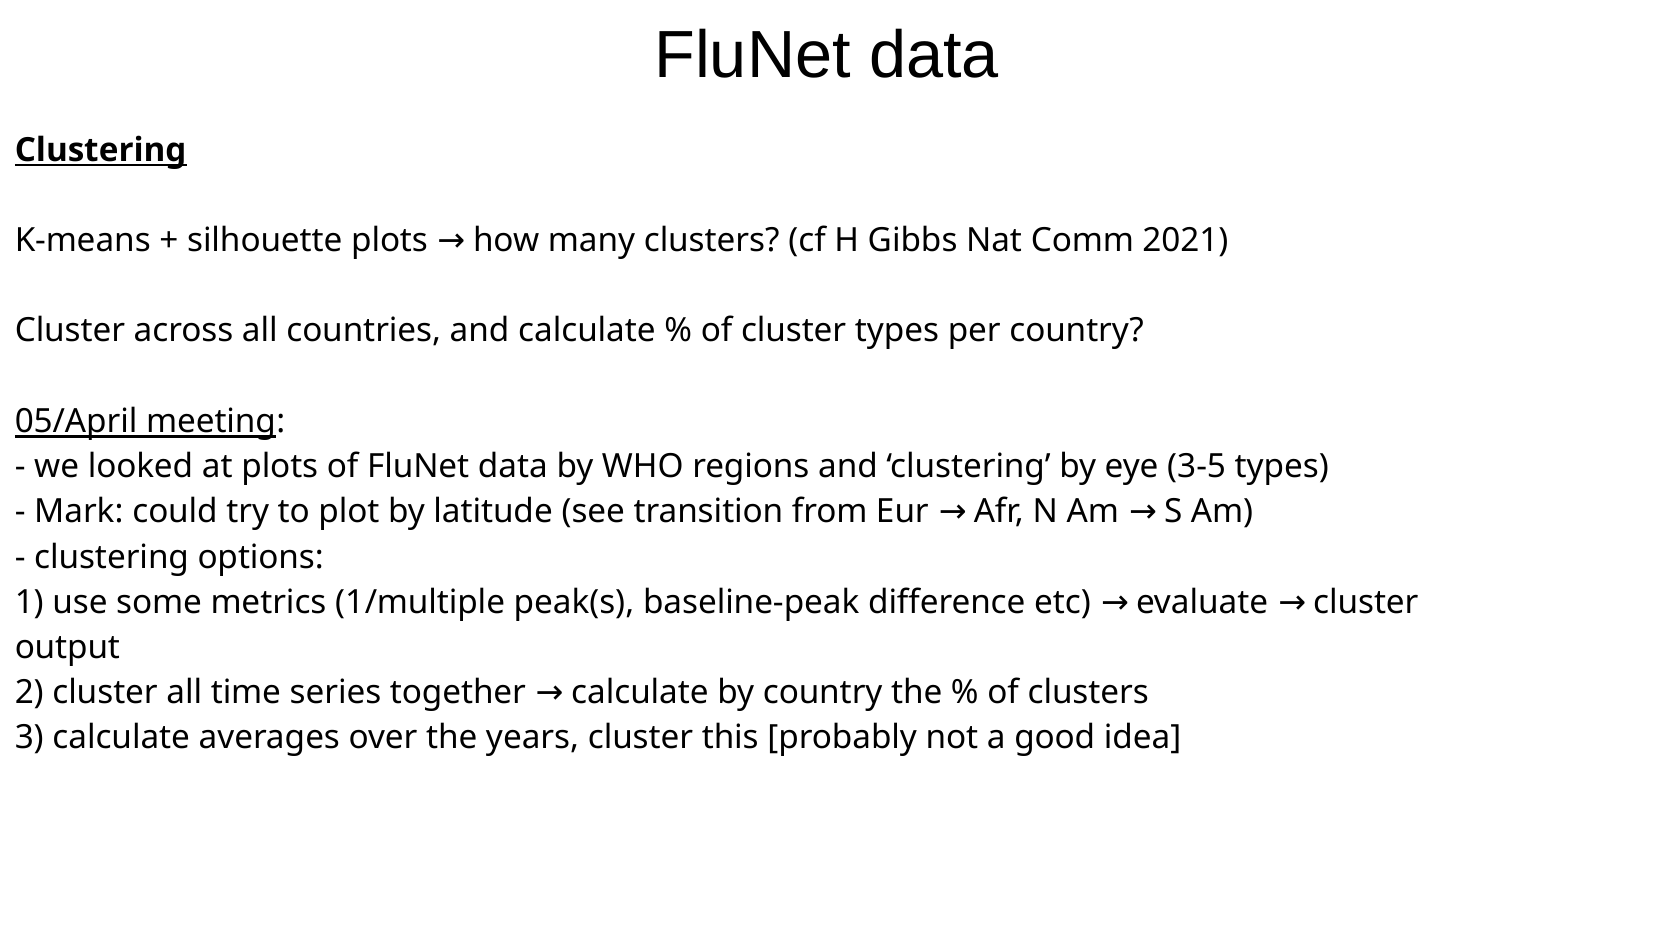

# FluNet data
Clustering
K-means + silhouette plots → how many clusters? (cf H Gibbs Nat Comm 2021)
Cluster across all countries, and calculate % of cluster types per country?
05/April meeting:
- we looked at plots of FluNet data by WHO regions and ‘clustering’ by eye (3-5 types)
- Mark: could try to plot by latitude (see transition from Eur → Afr, N Am → S Am)
- clustering options:
1) use some metrics (1/multiple peak(s), baseline-peak difference etc) → evaluate → cluster output
2) cluster all time series together → calculate by country the % of clusters
3) calculate averages over the years, cluster this [probably not a good idea]